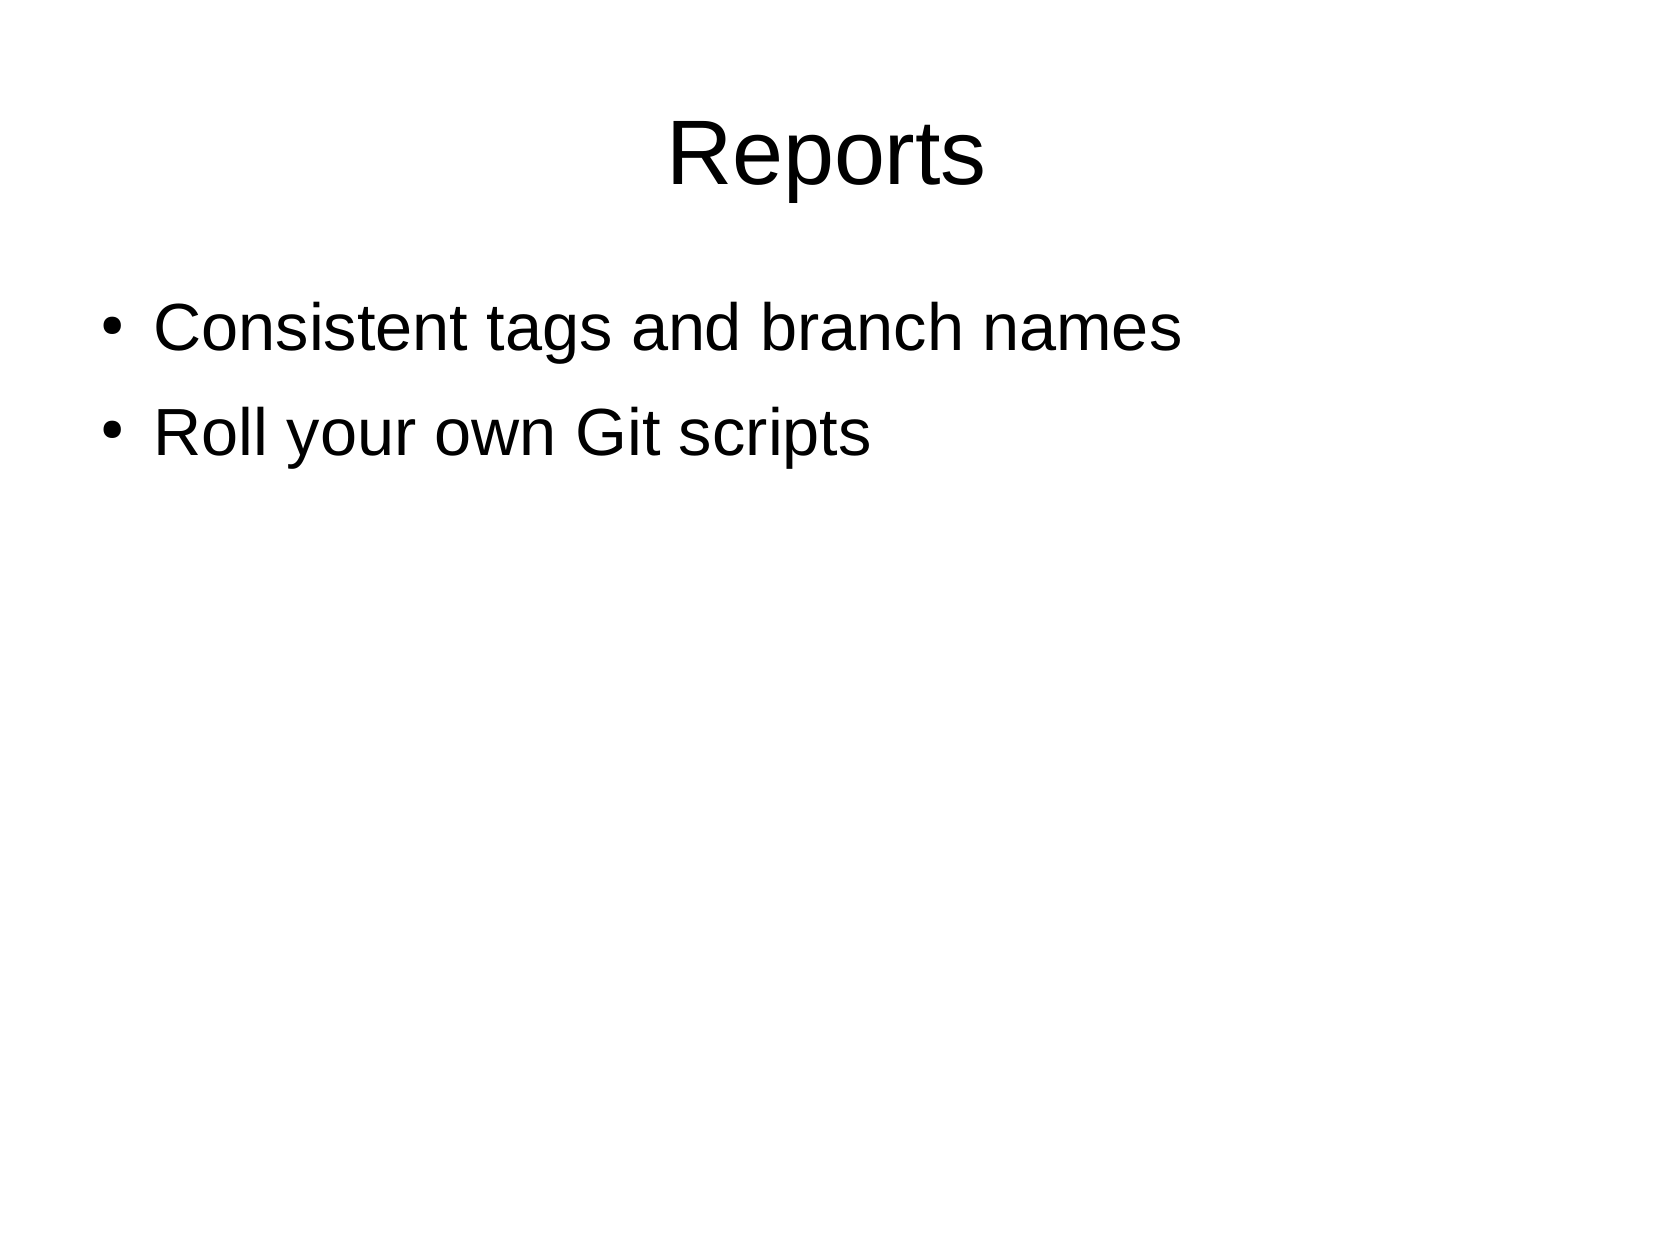

# Reports
Consistent tags and branch names
Roll your own Git scripts